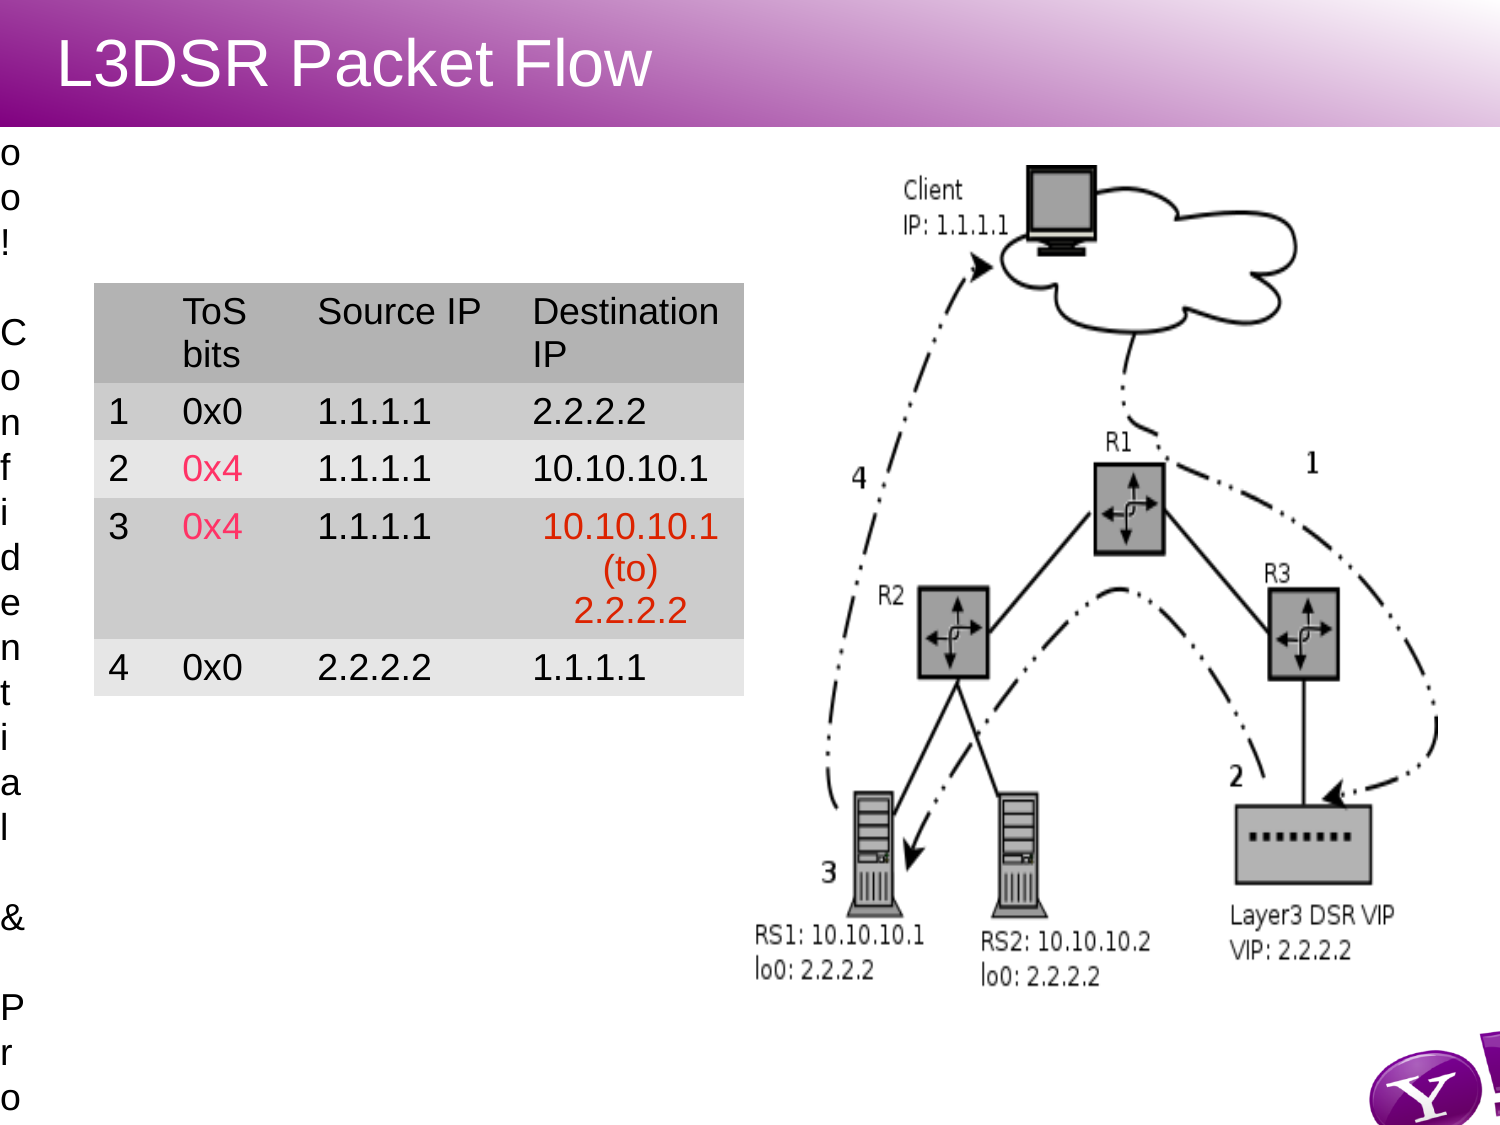

# L3DSR Packet Flow
15
| | ToS bits | Source IP | Destination IP |
| --- | --- | --- | --- |
| 1 | 0x0 | 1.1.1.1 | 2.2.2.2 |
| 2 | 0x4 | 1.1.1.1 | 10.10.10.1 |
| 3 | 0x4 | 1.1.1.1 | 10.10.10.1 (to) 2.2.2.2 |
| 4 | 0x0 | 2.2.2.2 | 1.1.1.1 |